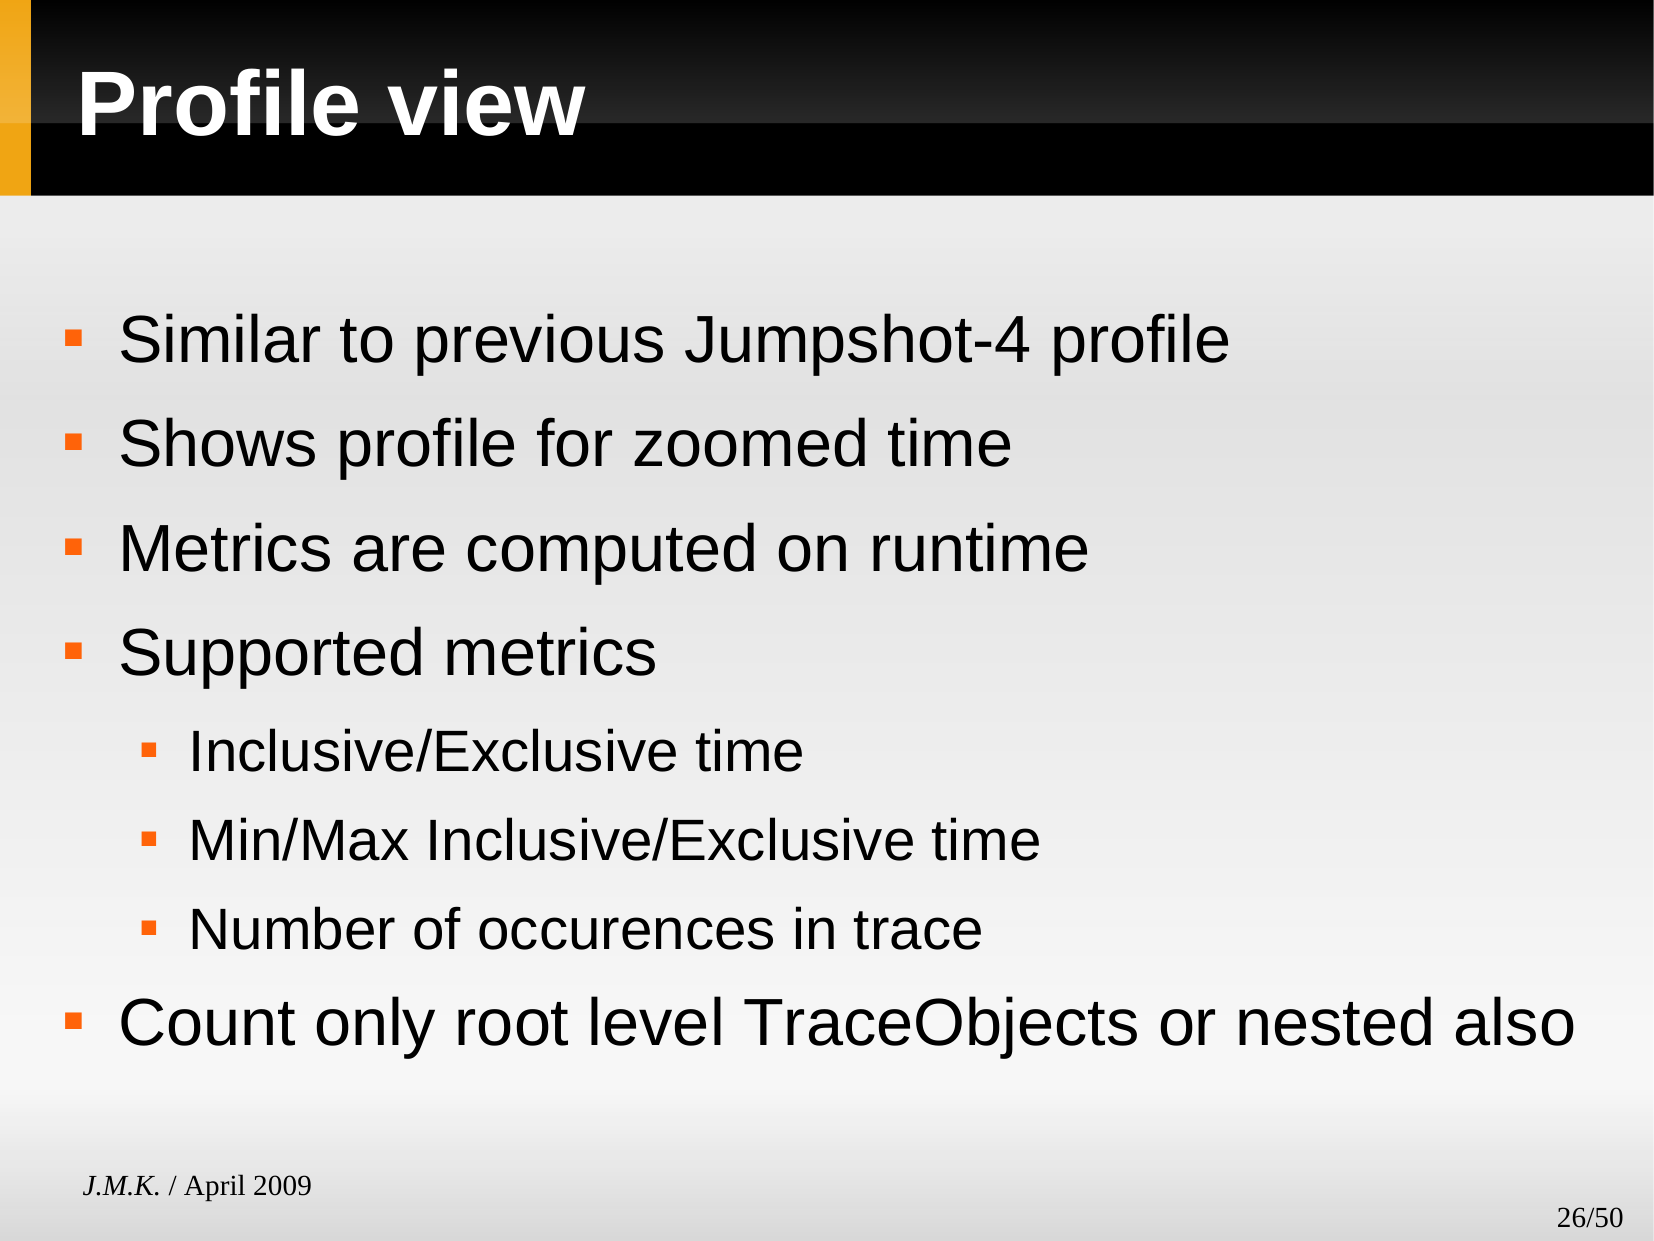

# Profile view
Similar to previous Jumpshot-4 profile
Shows profile for zoomed time
Metrics are computed on runtime
Supported metrics
Inclusive/Exclusive time
Min/Max Inclusive/Exclusive time
Number of occurences in trace
Count only root level TraceObjects or nested also